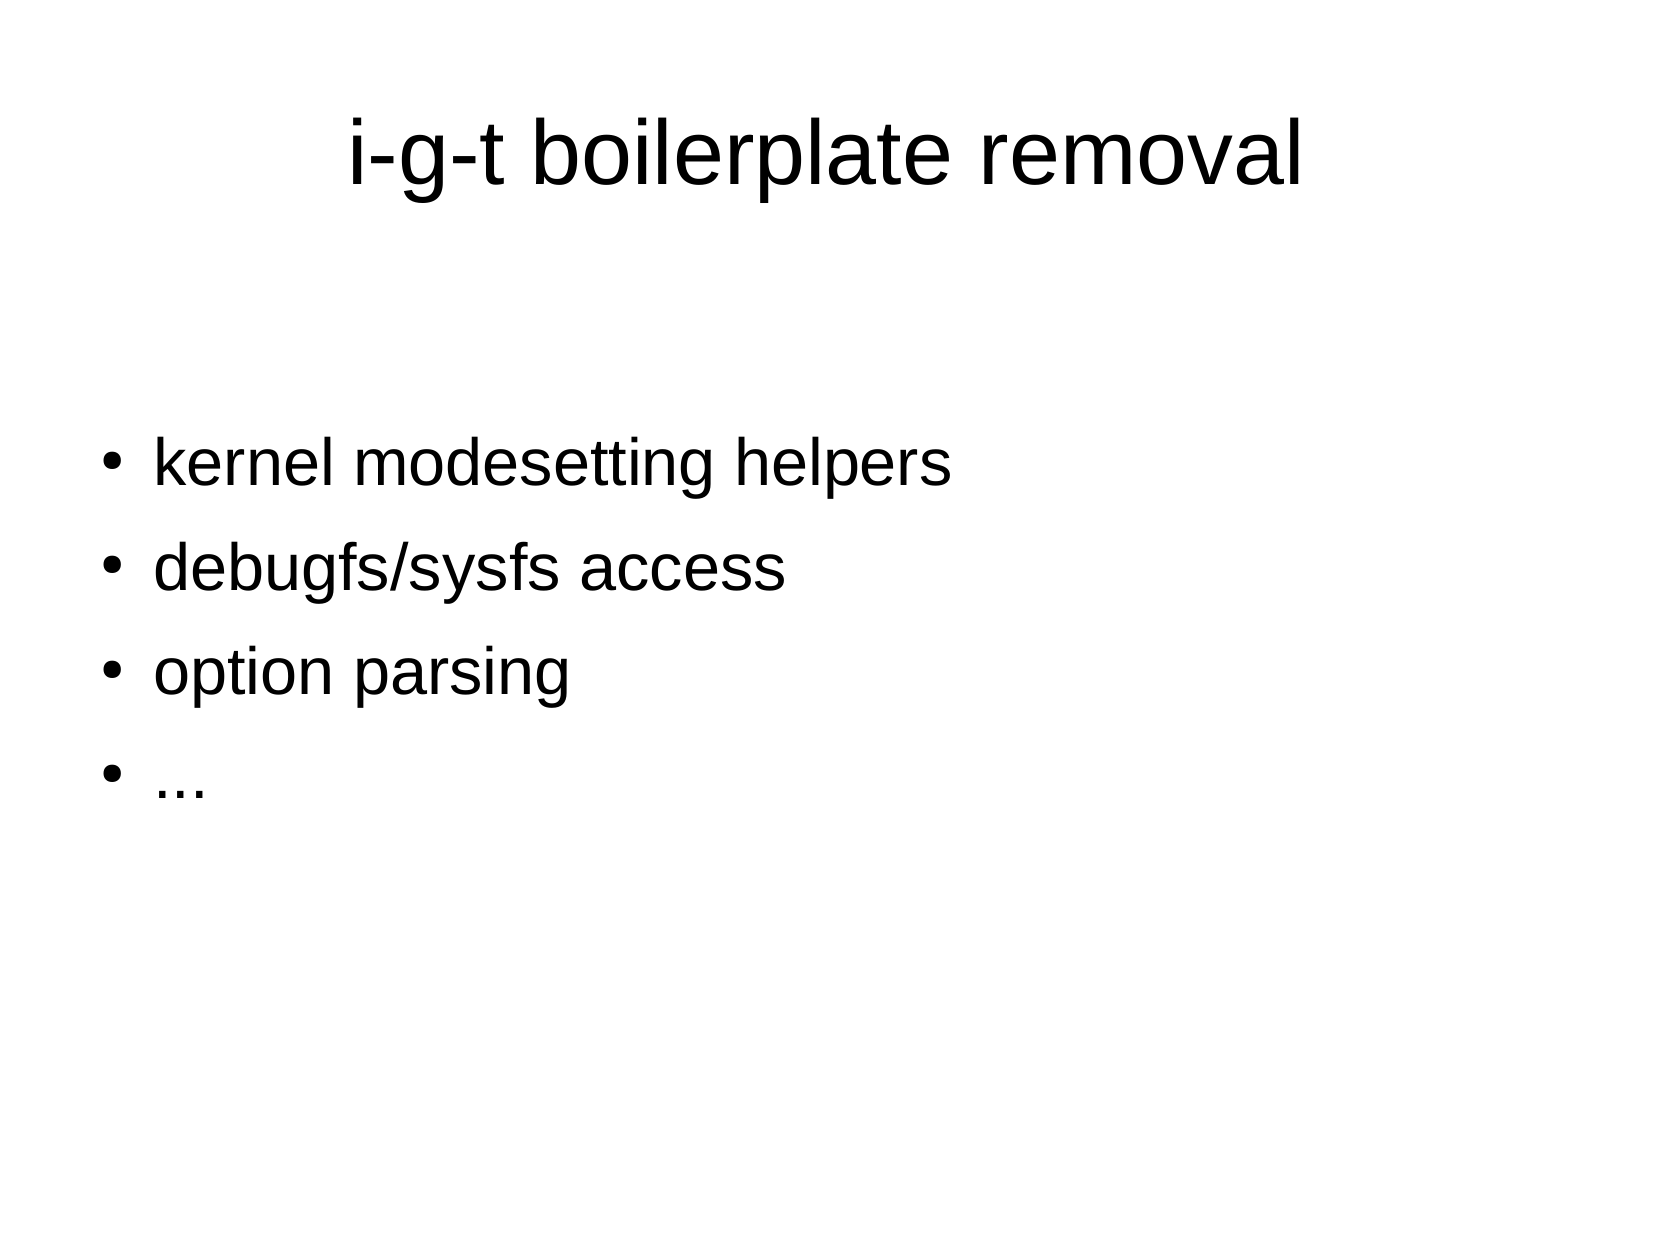

# i-g-t boilerplate removal
kernel modesetting helpers
debugfs/sysfs access
option parsing
...